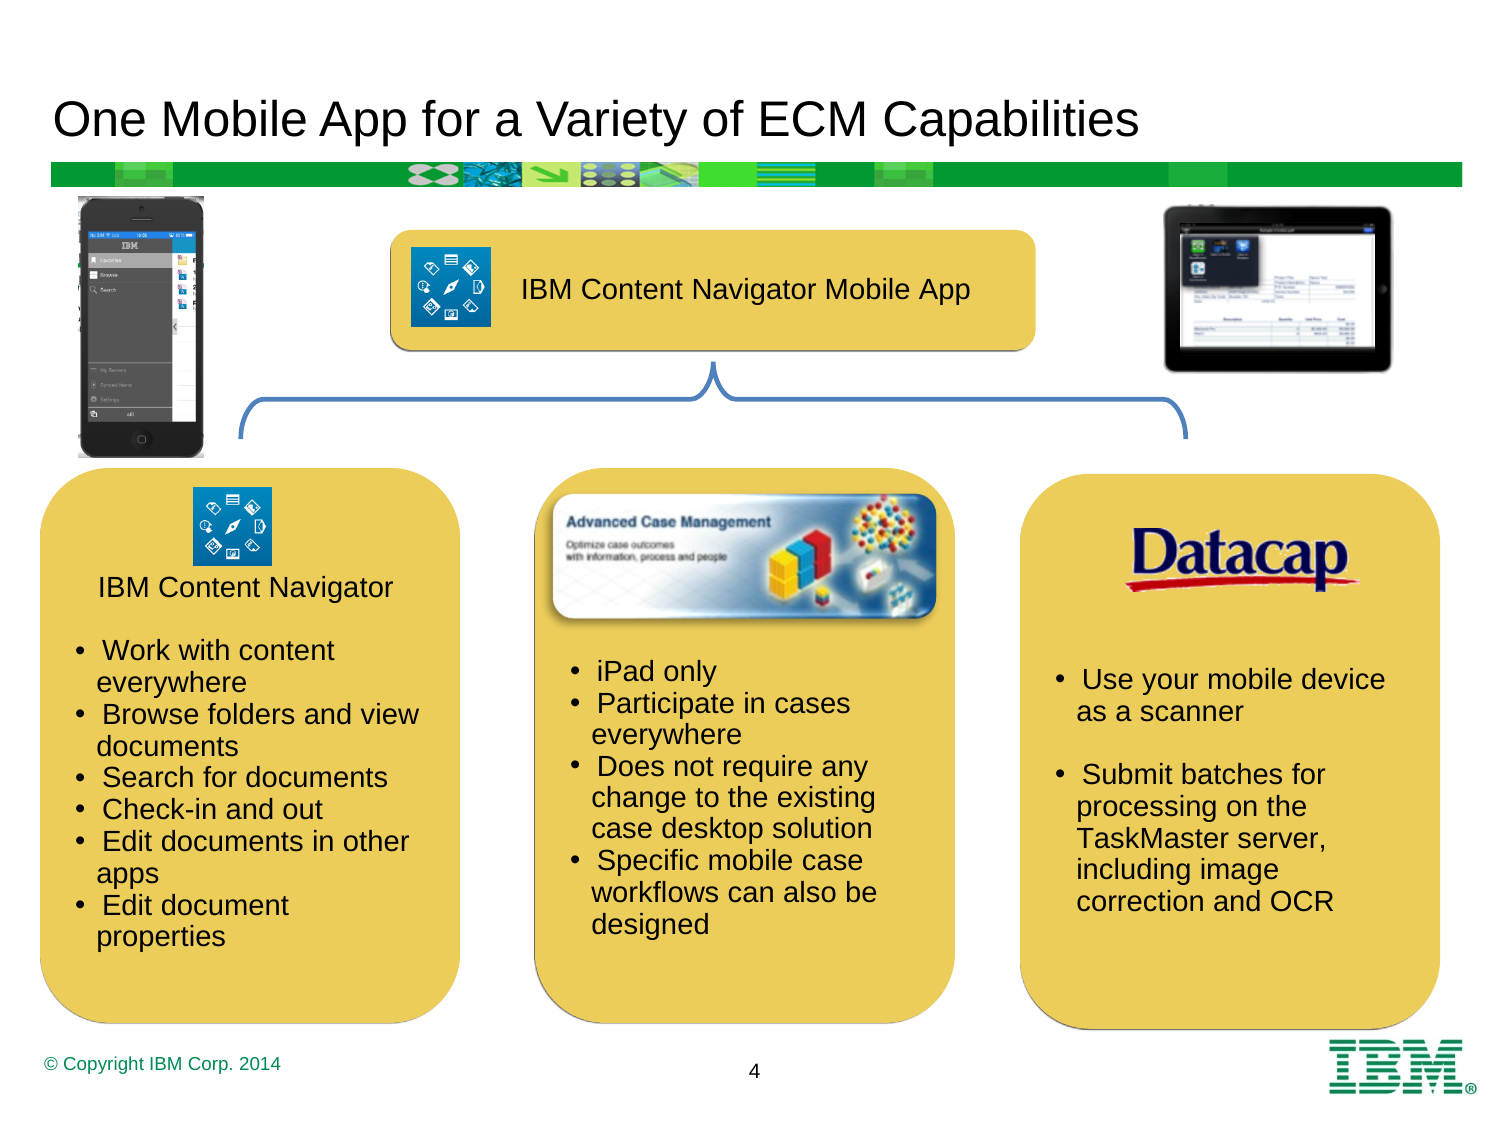

# One Mobile App for a Variety of ECM Capabilities
 IBM Content Navigator Mobile App
IBM Content Navigator
 Work with content everywhere
 Browse folders and view documents
 Search for documents
 Check-in and out
 Edit documents in other apps
 Edit document properties
 iPad only
 Participate in cases everywhere
 Does not require any change to the existing case desktop solution
 Specific mobile case workflows can also be designed
 Use your mobile device as a scanner
 Submit batches for processing on the TaskMaster server, including image correction and OCR